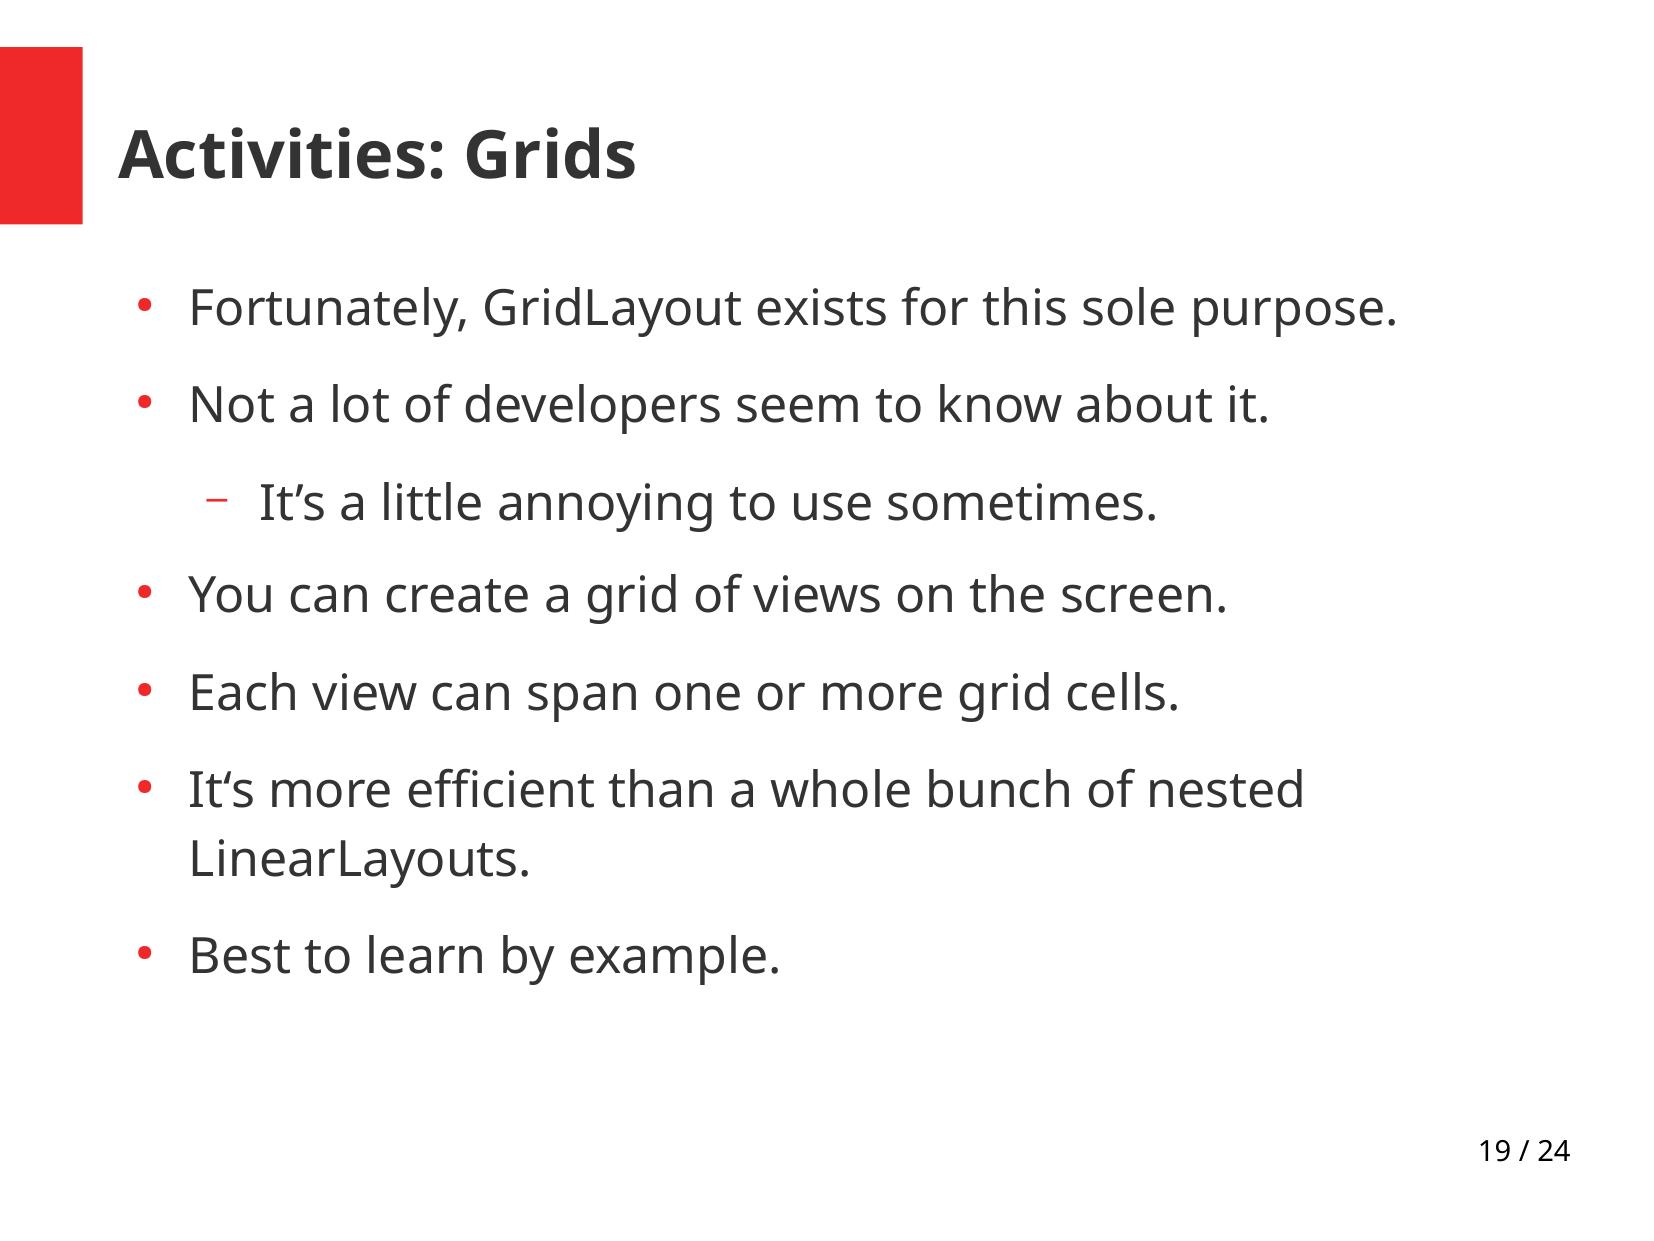

# Activities: Grids
Fortunately, GridLayout exists for this sole purpose.
Not a lot of developers seem to know about it.
It’s a little annoying to use sometimes.
You can create a grid of views on the screen.
Each view can span one or more grid cells.
It‘s more efficient than a whole bunch of nested LinearLayouts.
Best to learn by example.
19